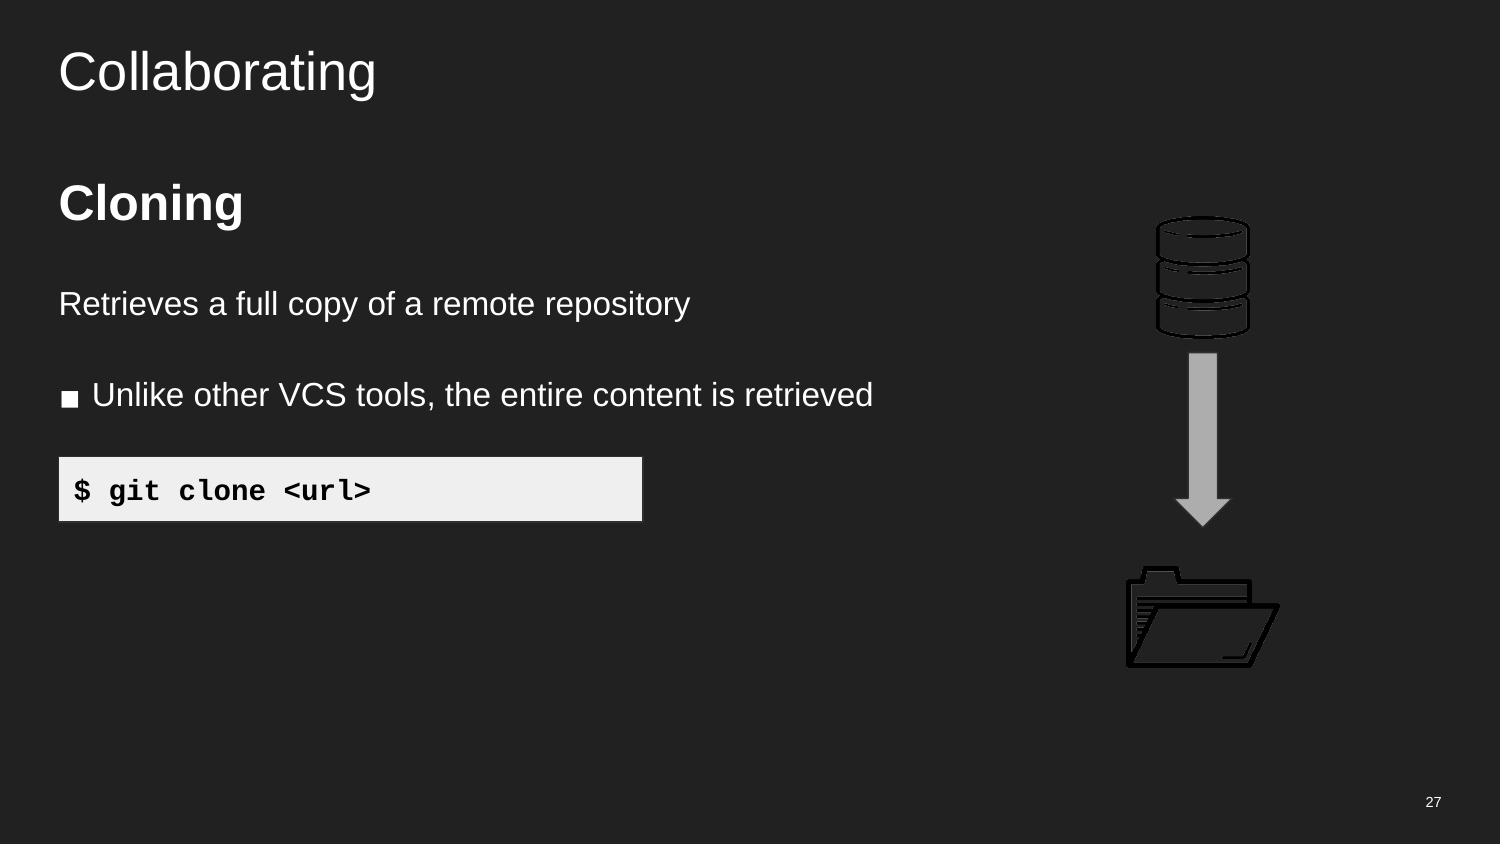

Collaborating
# Cloning
Retrieves a full copy of a remote repository
Unlike other VCS tools, the entire content is retrieved
$ git clone <url>